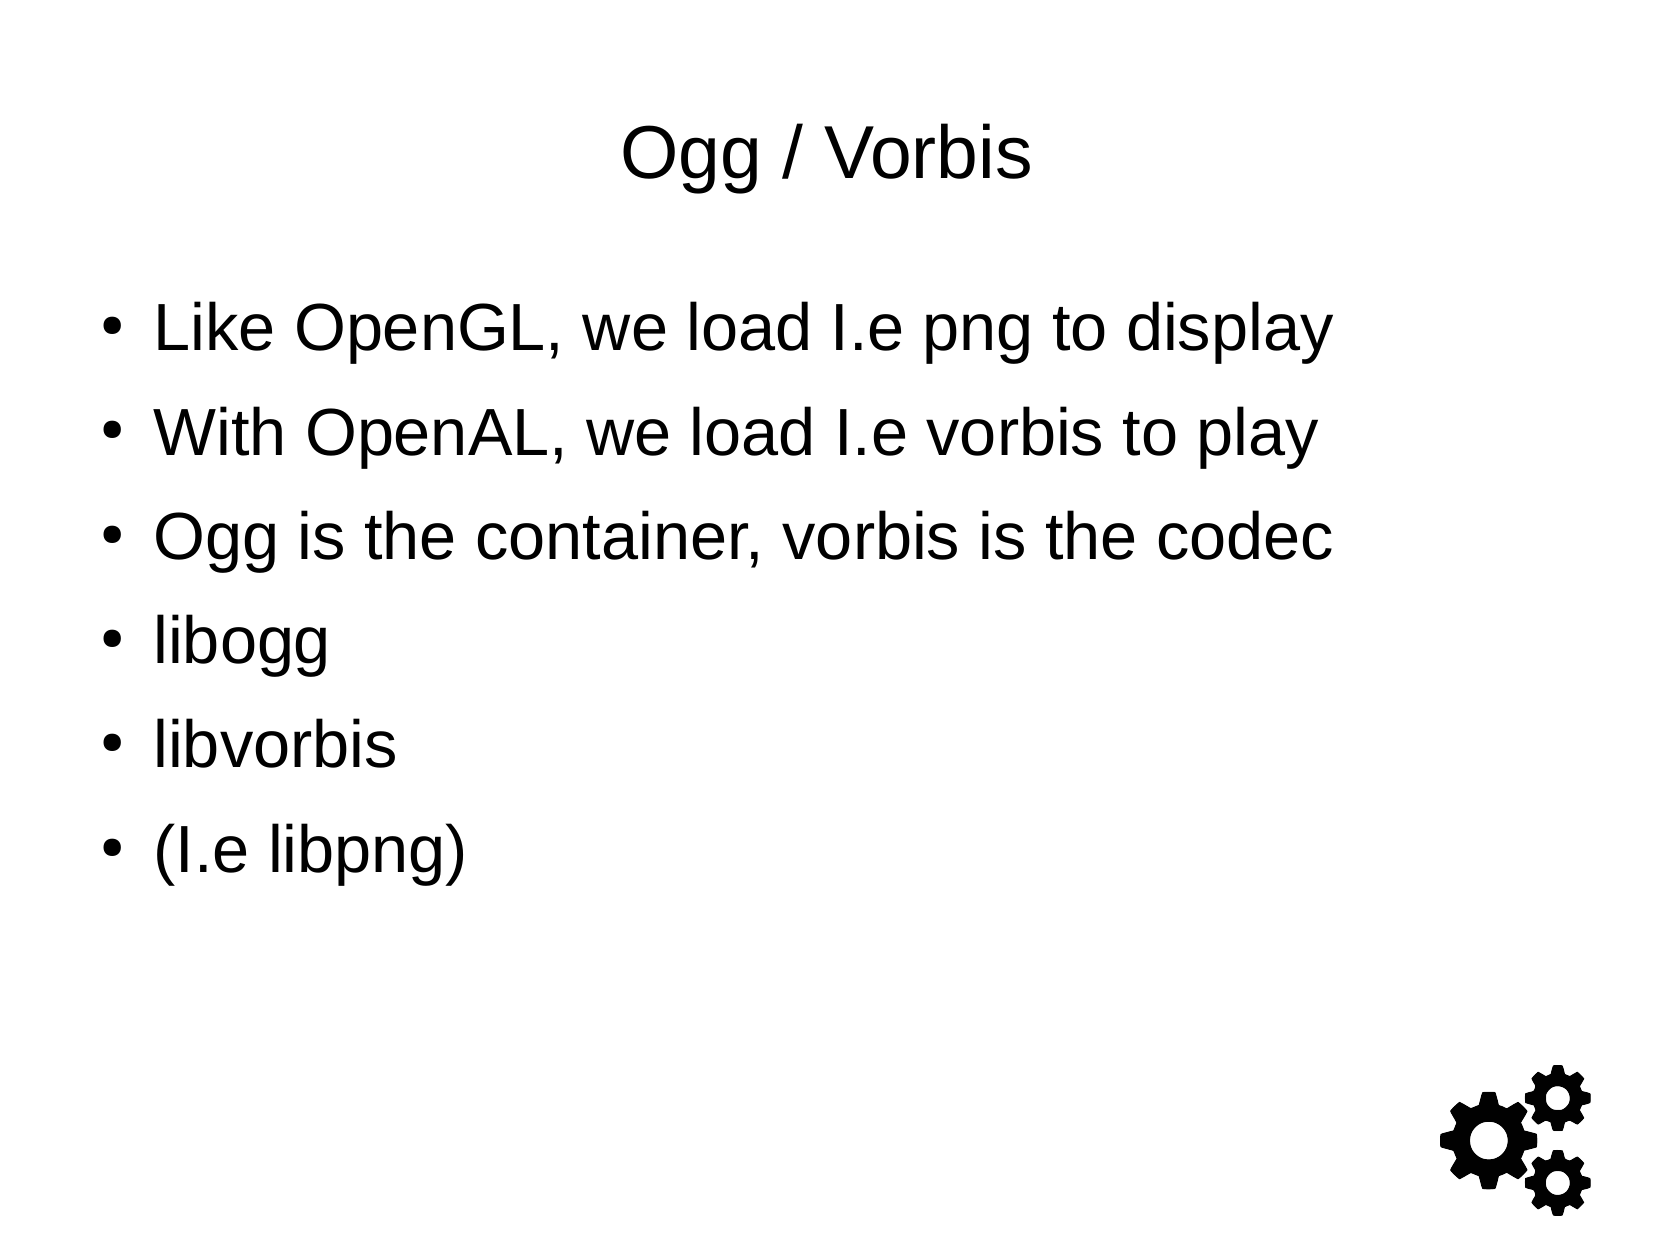

# Ogg / Vorbis
Like OpenGL, we load I.e png to display
With OpenAL, we load I.e vorbis to play
Ogg is the container, vorbis is the codec
libogg
libvorbis
(I.e libpng)